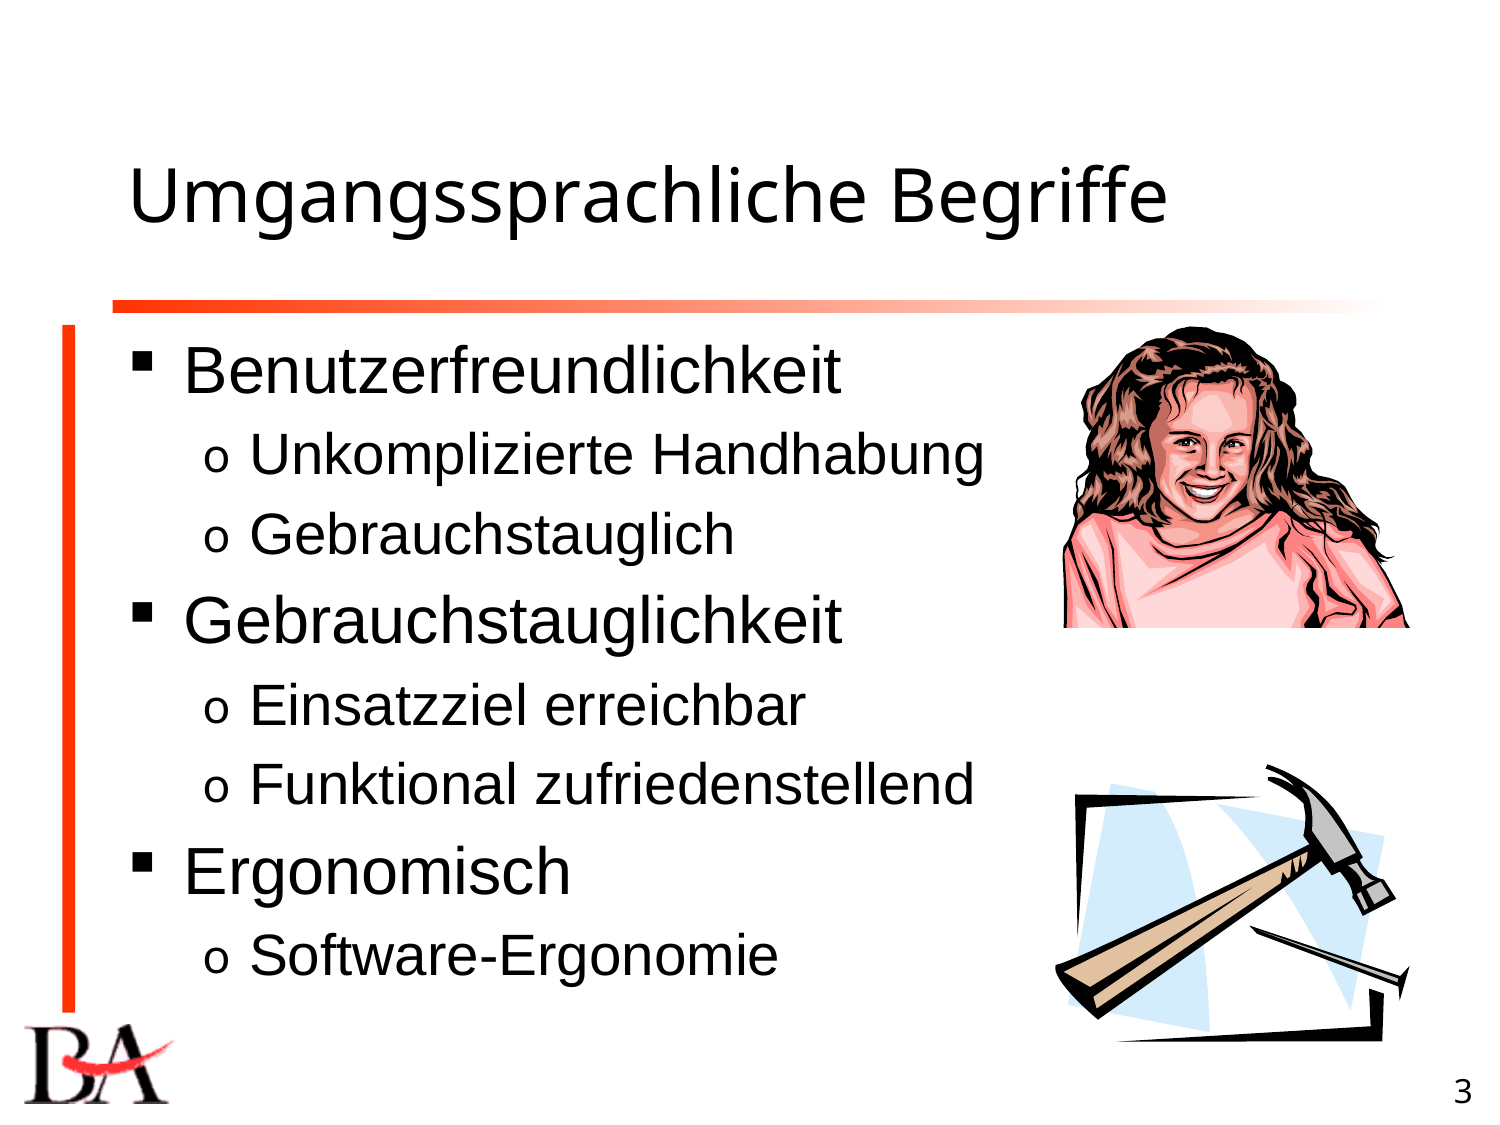

# Umgangssprachliche Begriffe
Benutzerfreundlichkeit
Unkomplizierte Handhabung
Gebrauchstauglich
Gebrauchstauglichkeit
Einsatzziel erreichbar
Funktional zufriedenstellend
Ergonomisch
Software-Ergonomie